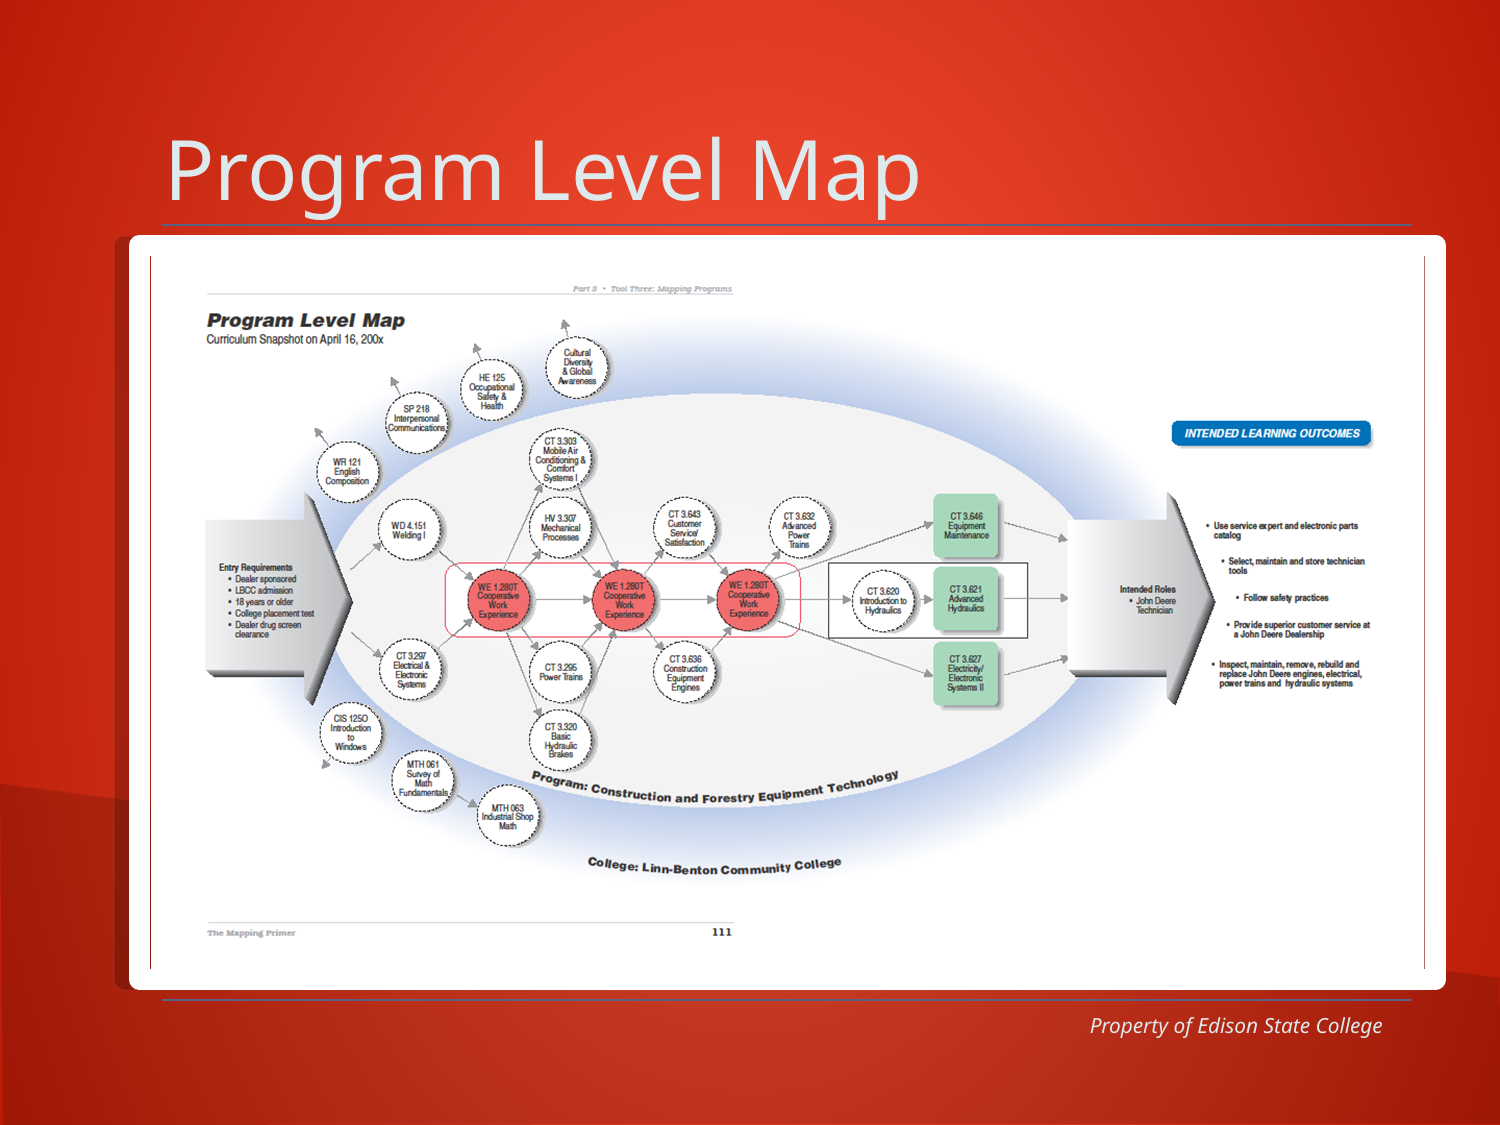

# Program Level Map
Property of Edison State College